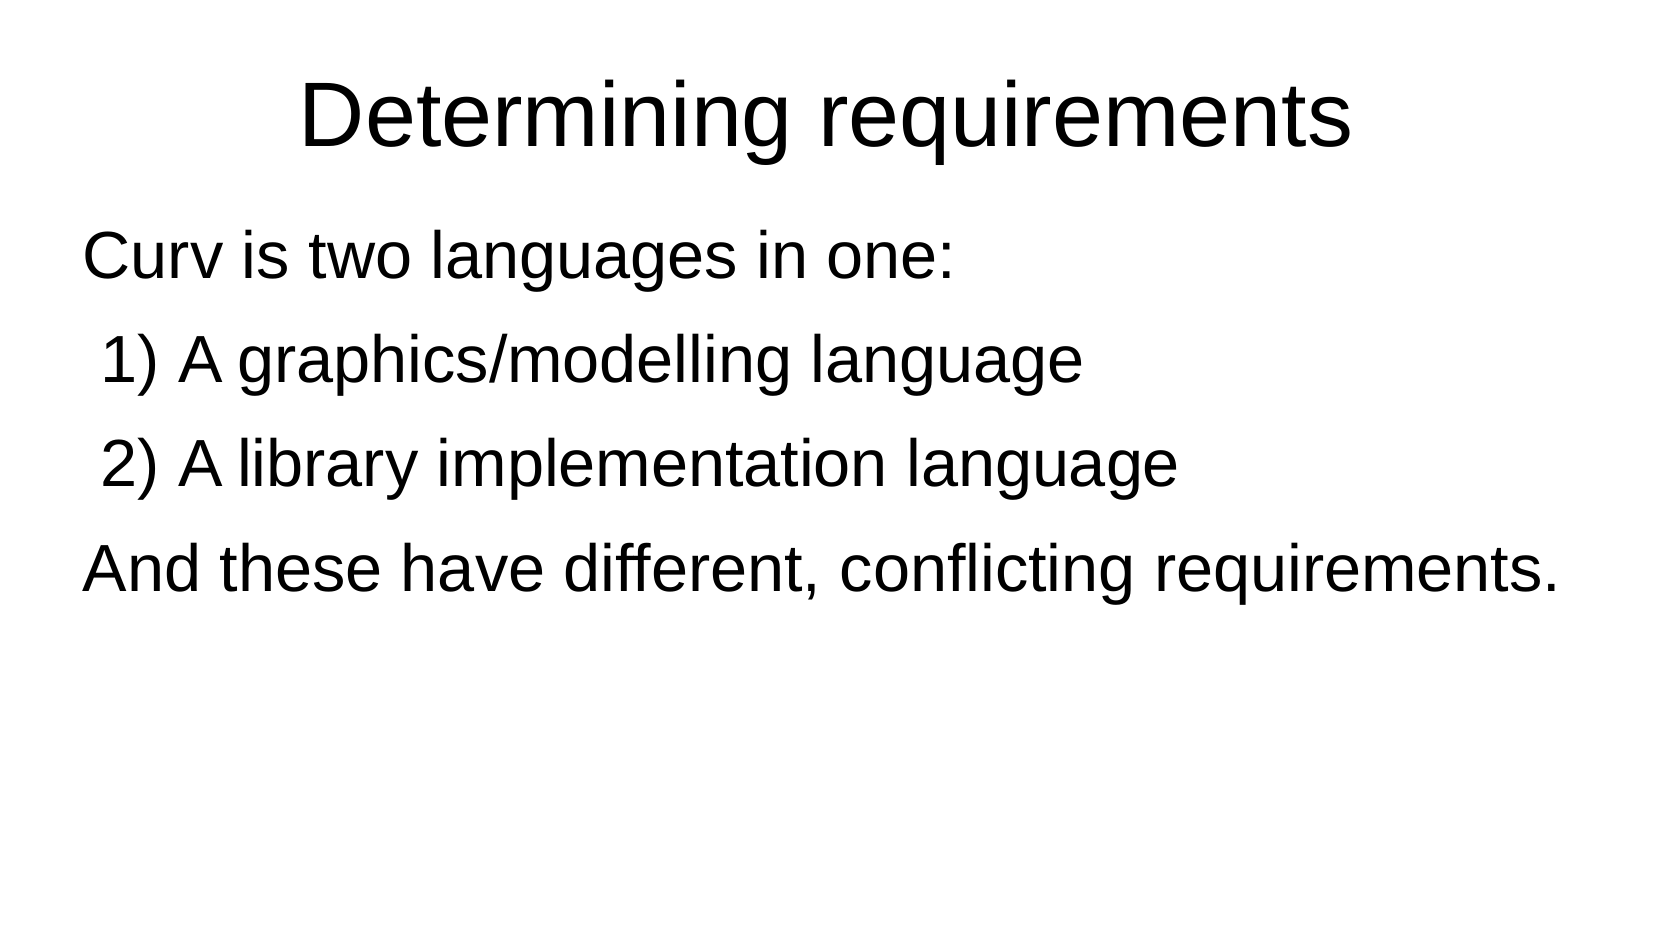

# Determining requirements
Curv is two languages in one:
 A graphics/modelling language
 A library implementation language
And these have different, conflicting requirements.